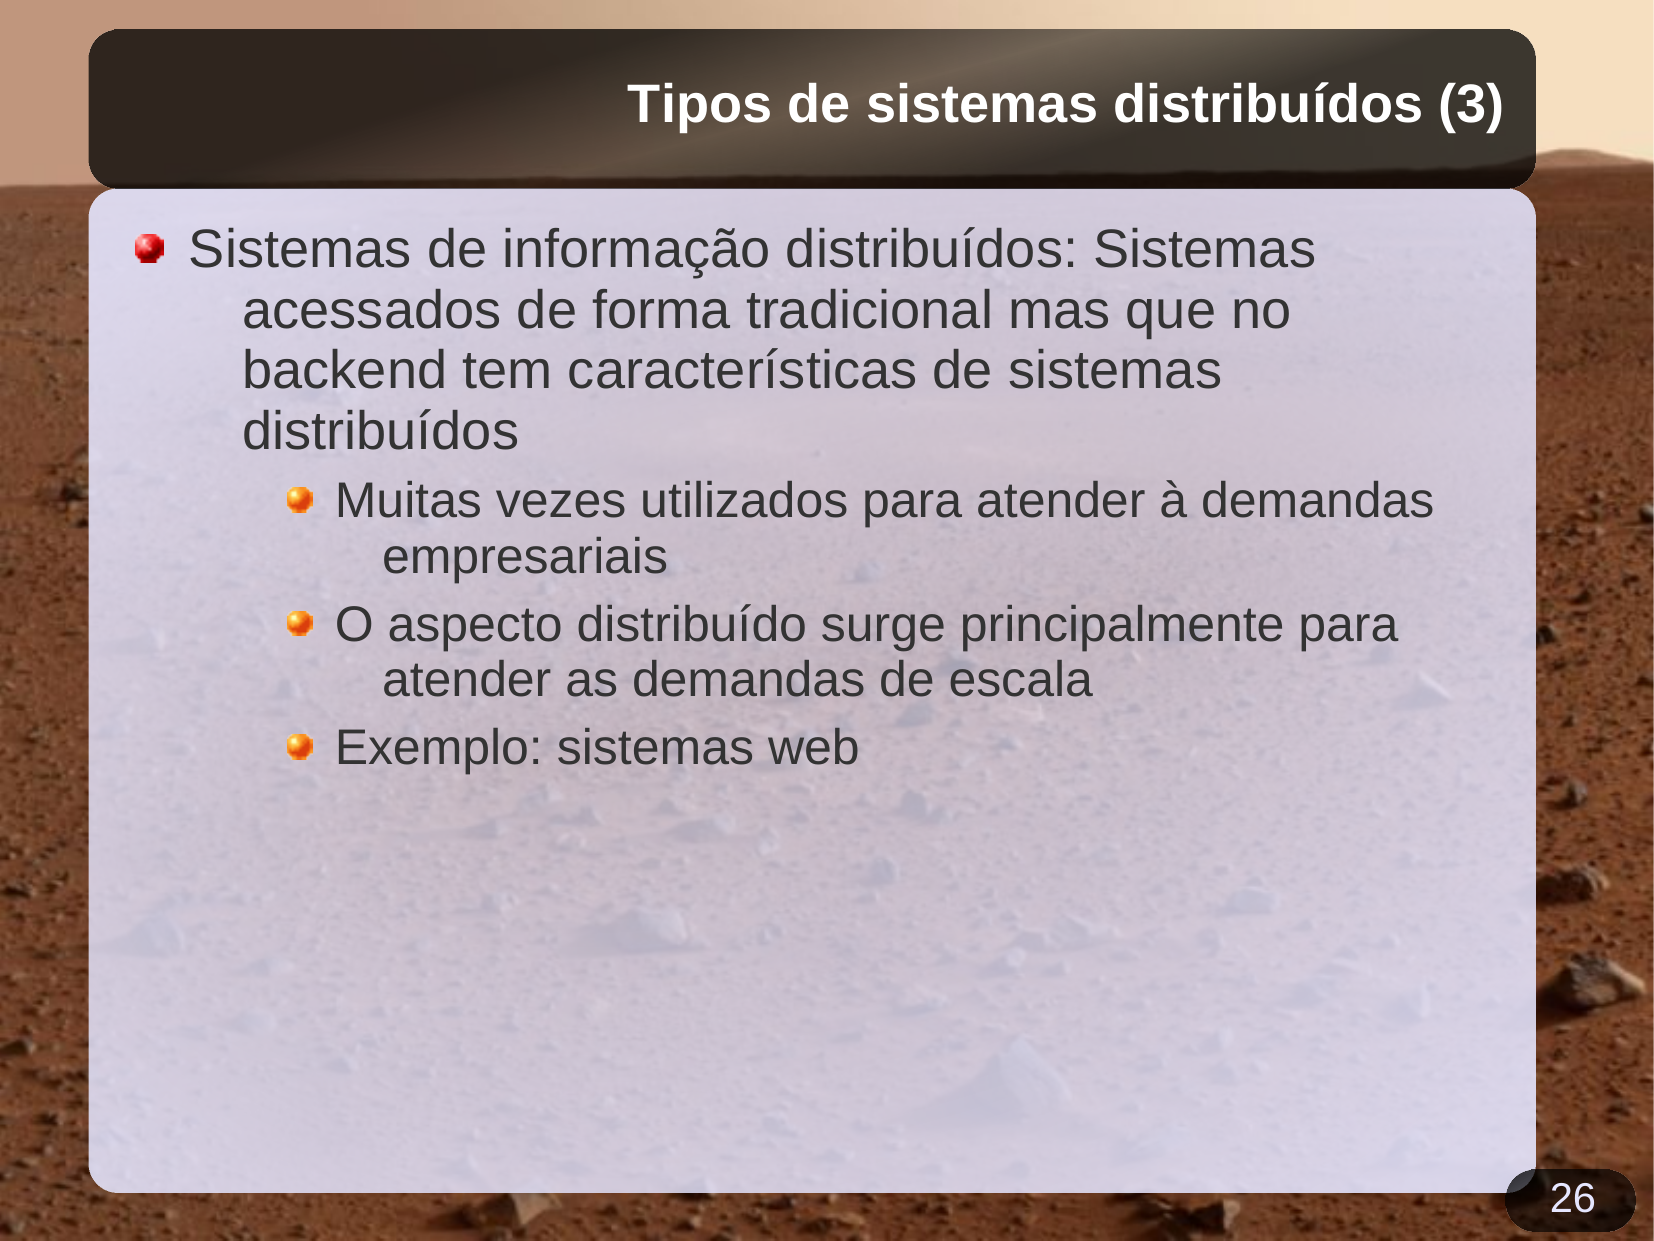

# Tipos de sistemas distribuídos (3)
Sistemas de informação distribuídos: Sistemas acessados de forma tradicional mas que no backend tem características de sistemas distribuídos
Muitas vezes utilizados para atender à demandas empresariais
O aspecto distribuído surge principalmente para atender as demandas de escala
Exemplo: sistemas web